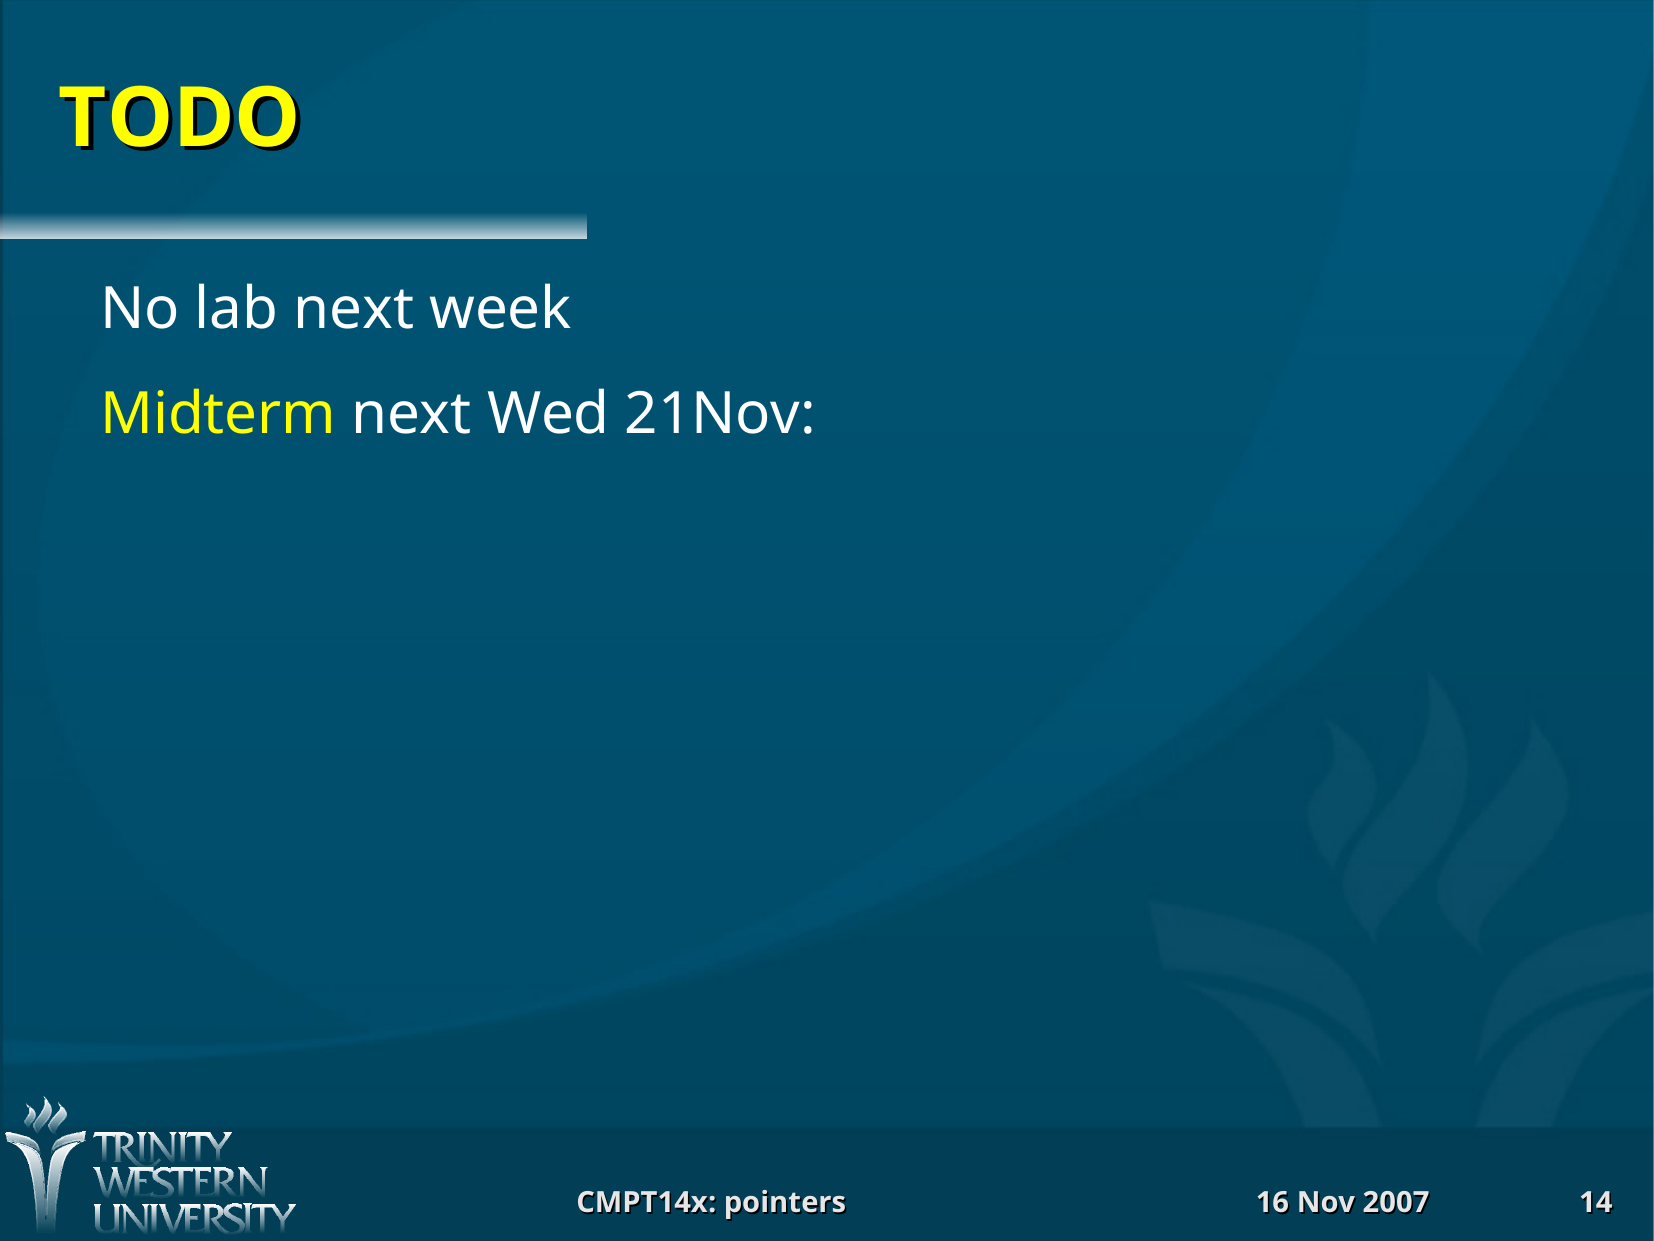

# TODO
No lab next week
Midterm next Wed 21Nov:
CMPT14x: pointers
16 Nov 2007
14